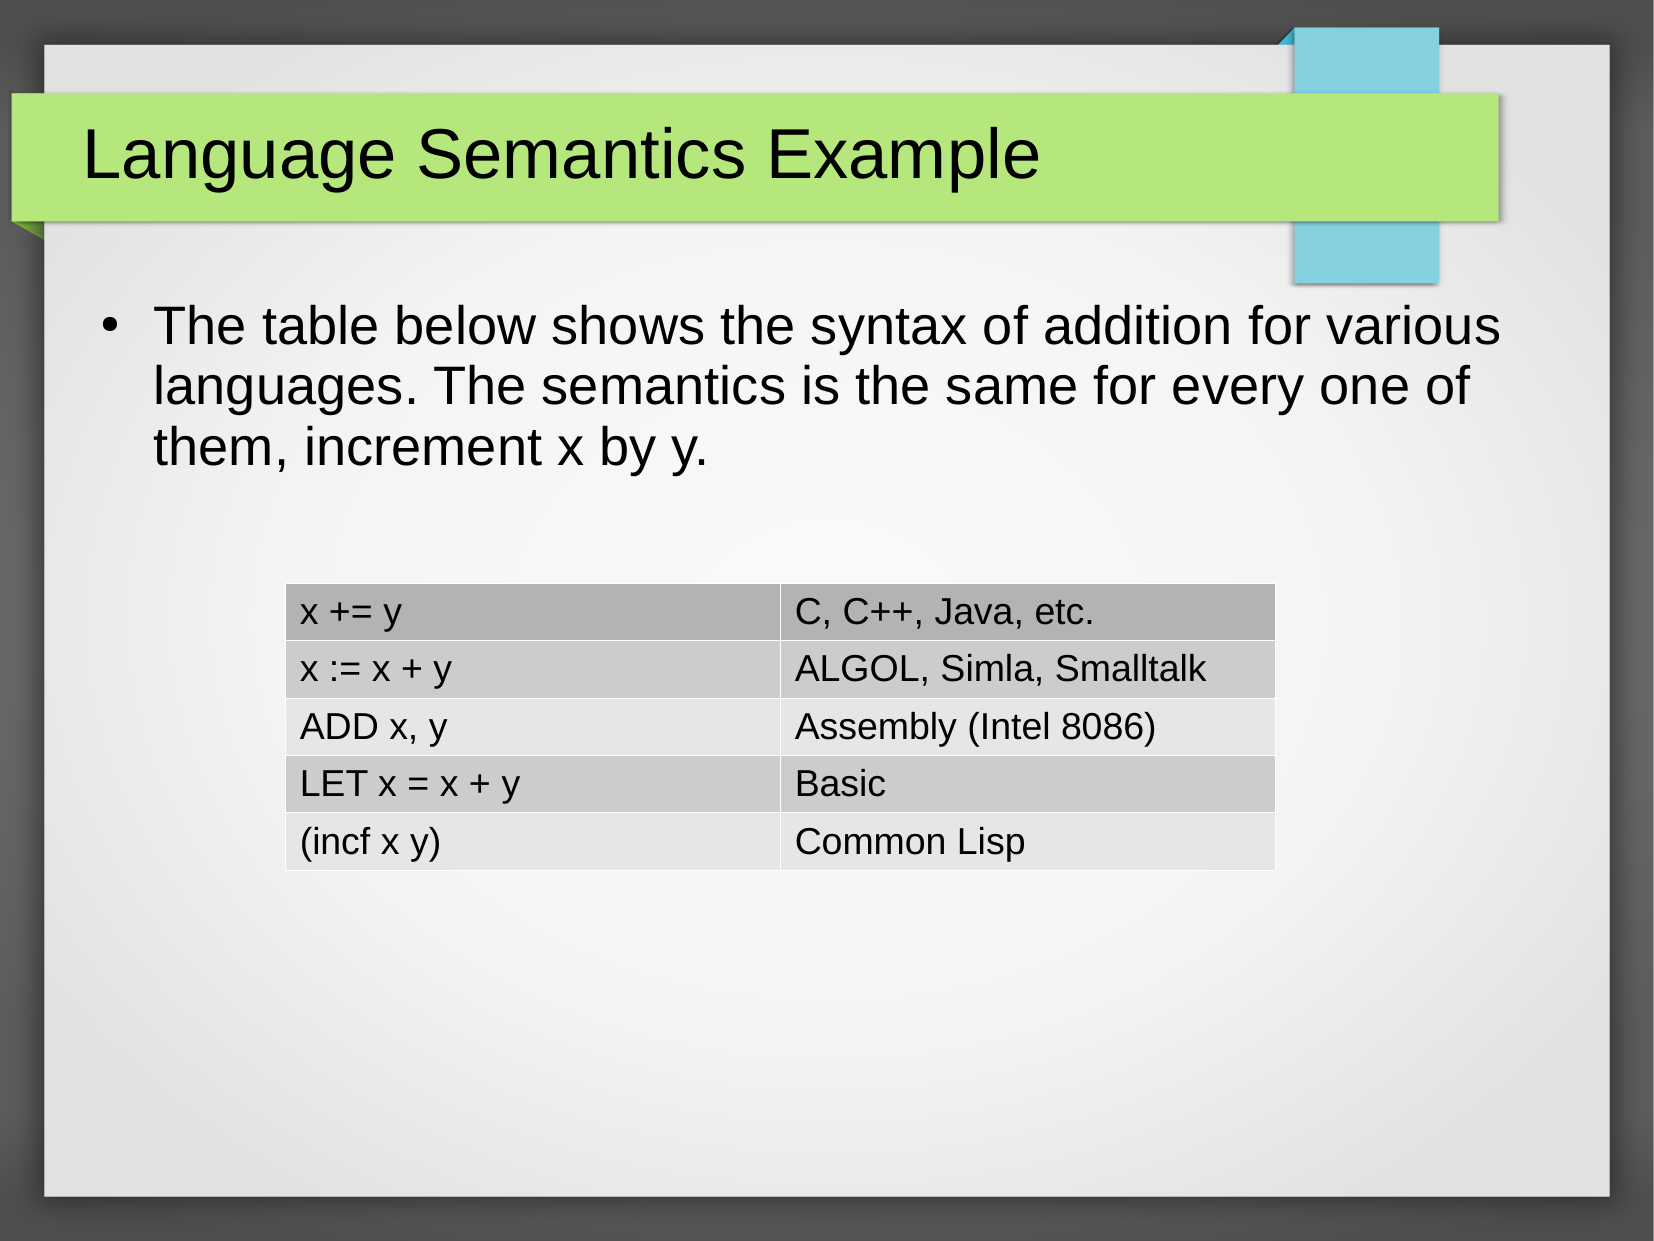

# Language Semantics Example
The table below shows the syntax of addition for various languages. The semantics is the same for every one of them, increment x by y.
| x += y | C, C++, Java, etc. |
| --- | --- |
| x := x + y | ALGOL, Simla, Smalltalk |
| ADD x, y | Assembly (Intel 8086) |
| LET x = x + y | Basic |
| (incf x y) | Common Lisp |